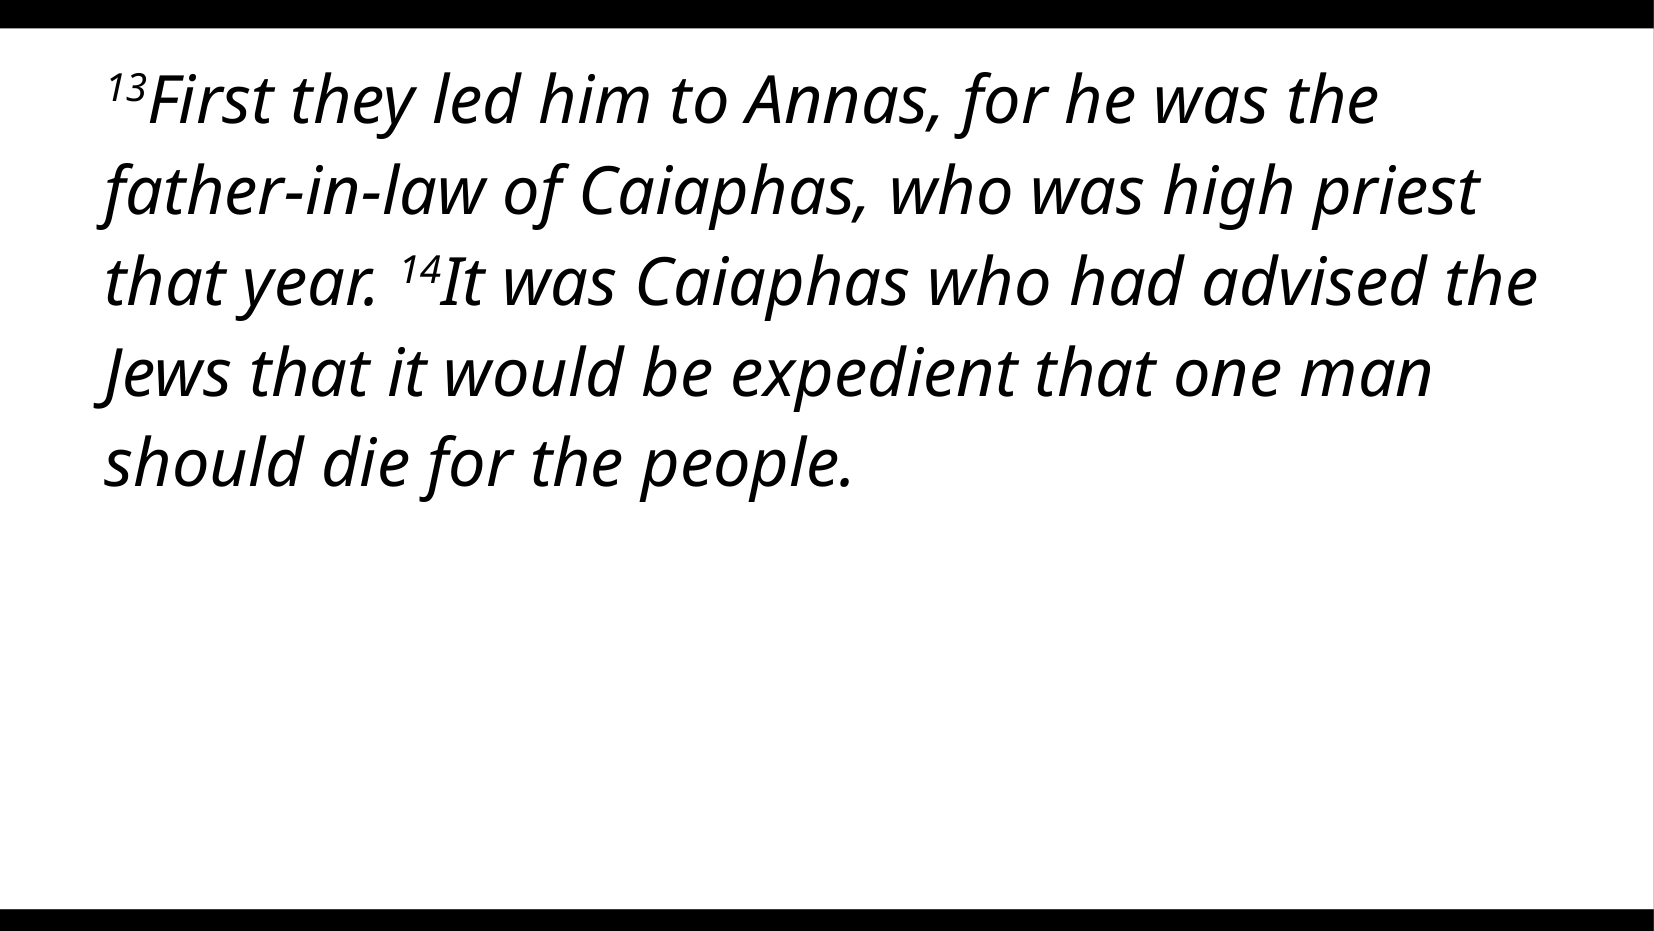

13First they led him to Annas, for he was the father-in-law of Caiaphas, who was high priest that year. 14It was Caiaphas who had advised the Jews that it would be expedient that one man should die for the people.